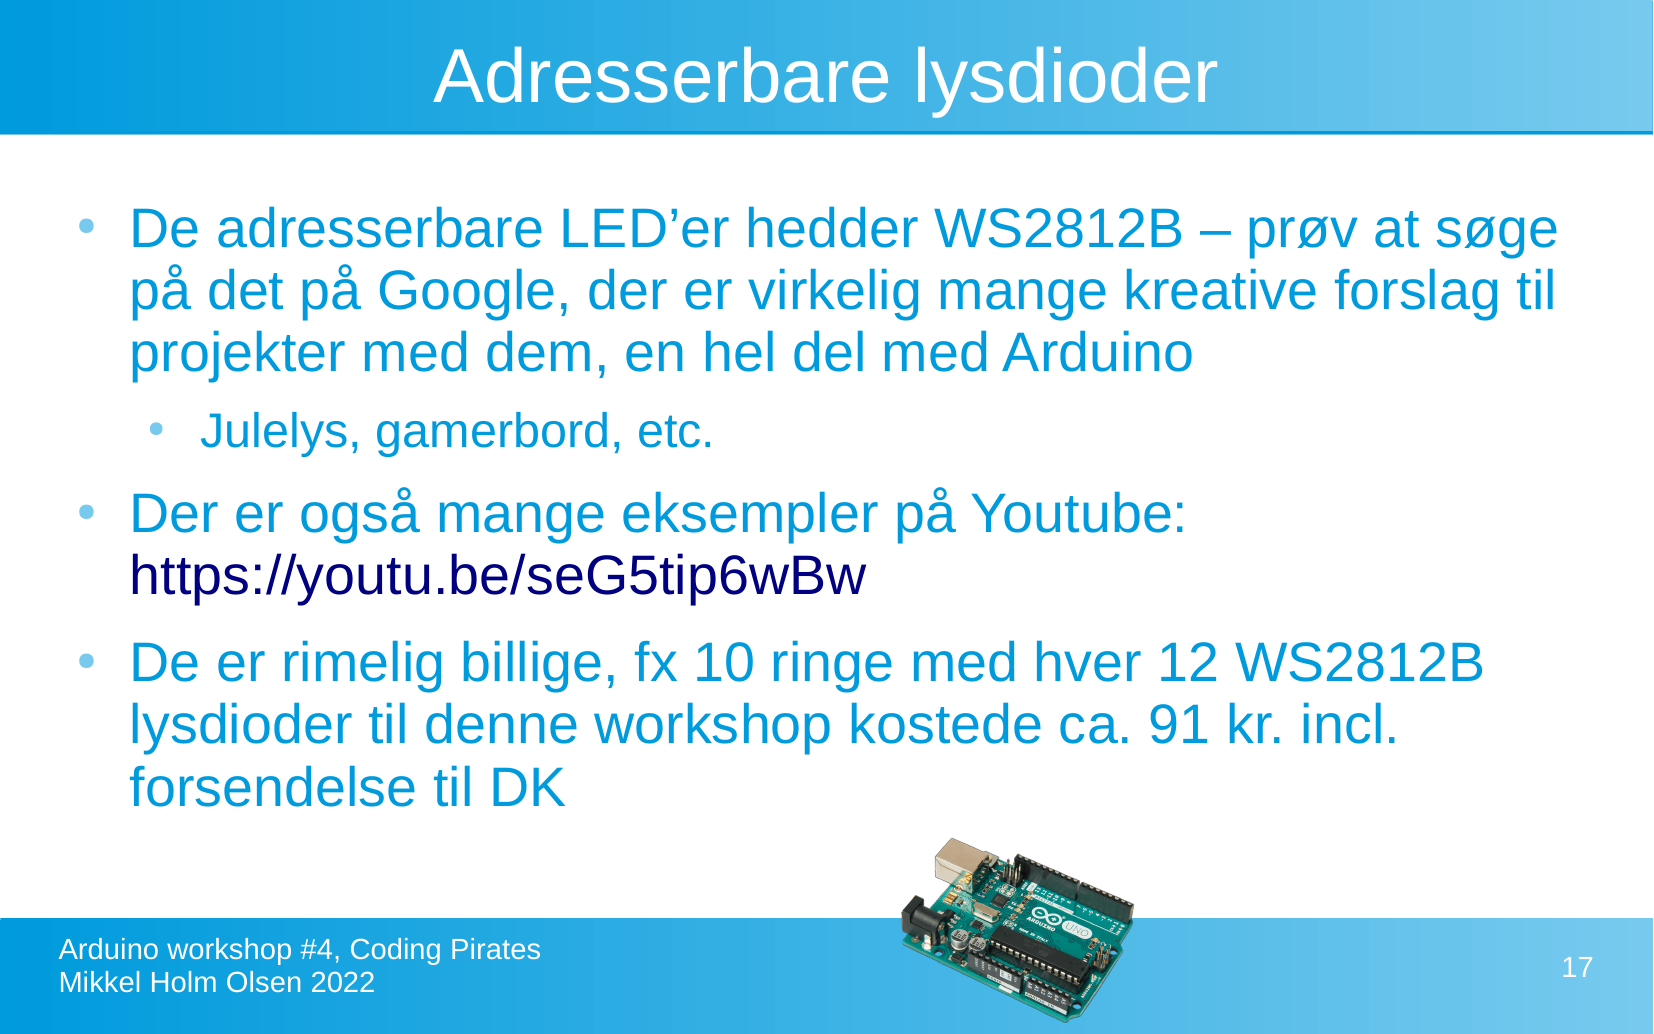

# Adresserbare lysdioder
De adresserbare LED’er hedder WS2812B – prøv at søge på det på Google, der er virkelig mange kreative forslag til projekter med dem, en hel del med Arduino
Julelys, gamerbord, etc.
Der er også mange eksempler på Youtube:
https://youtu.be/seG5tip6wBw
De er rimelig billige, fx 10 ringe med hver 12 WS2812B lysdioder til denne workshop kostede ca. 91 kr. incl. forsendelse til DK
17